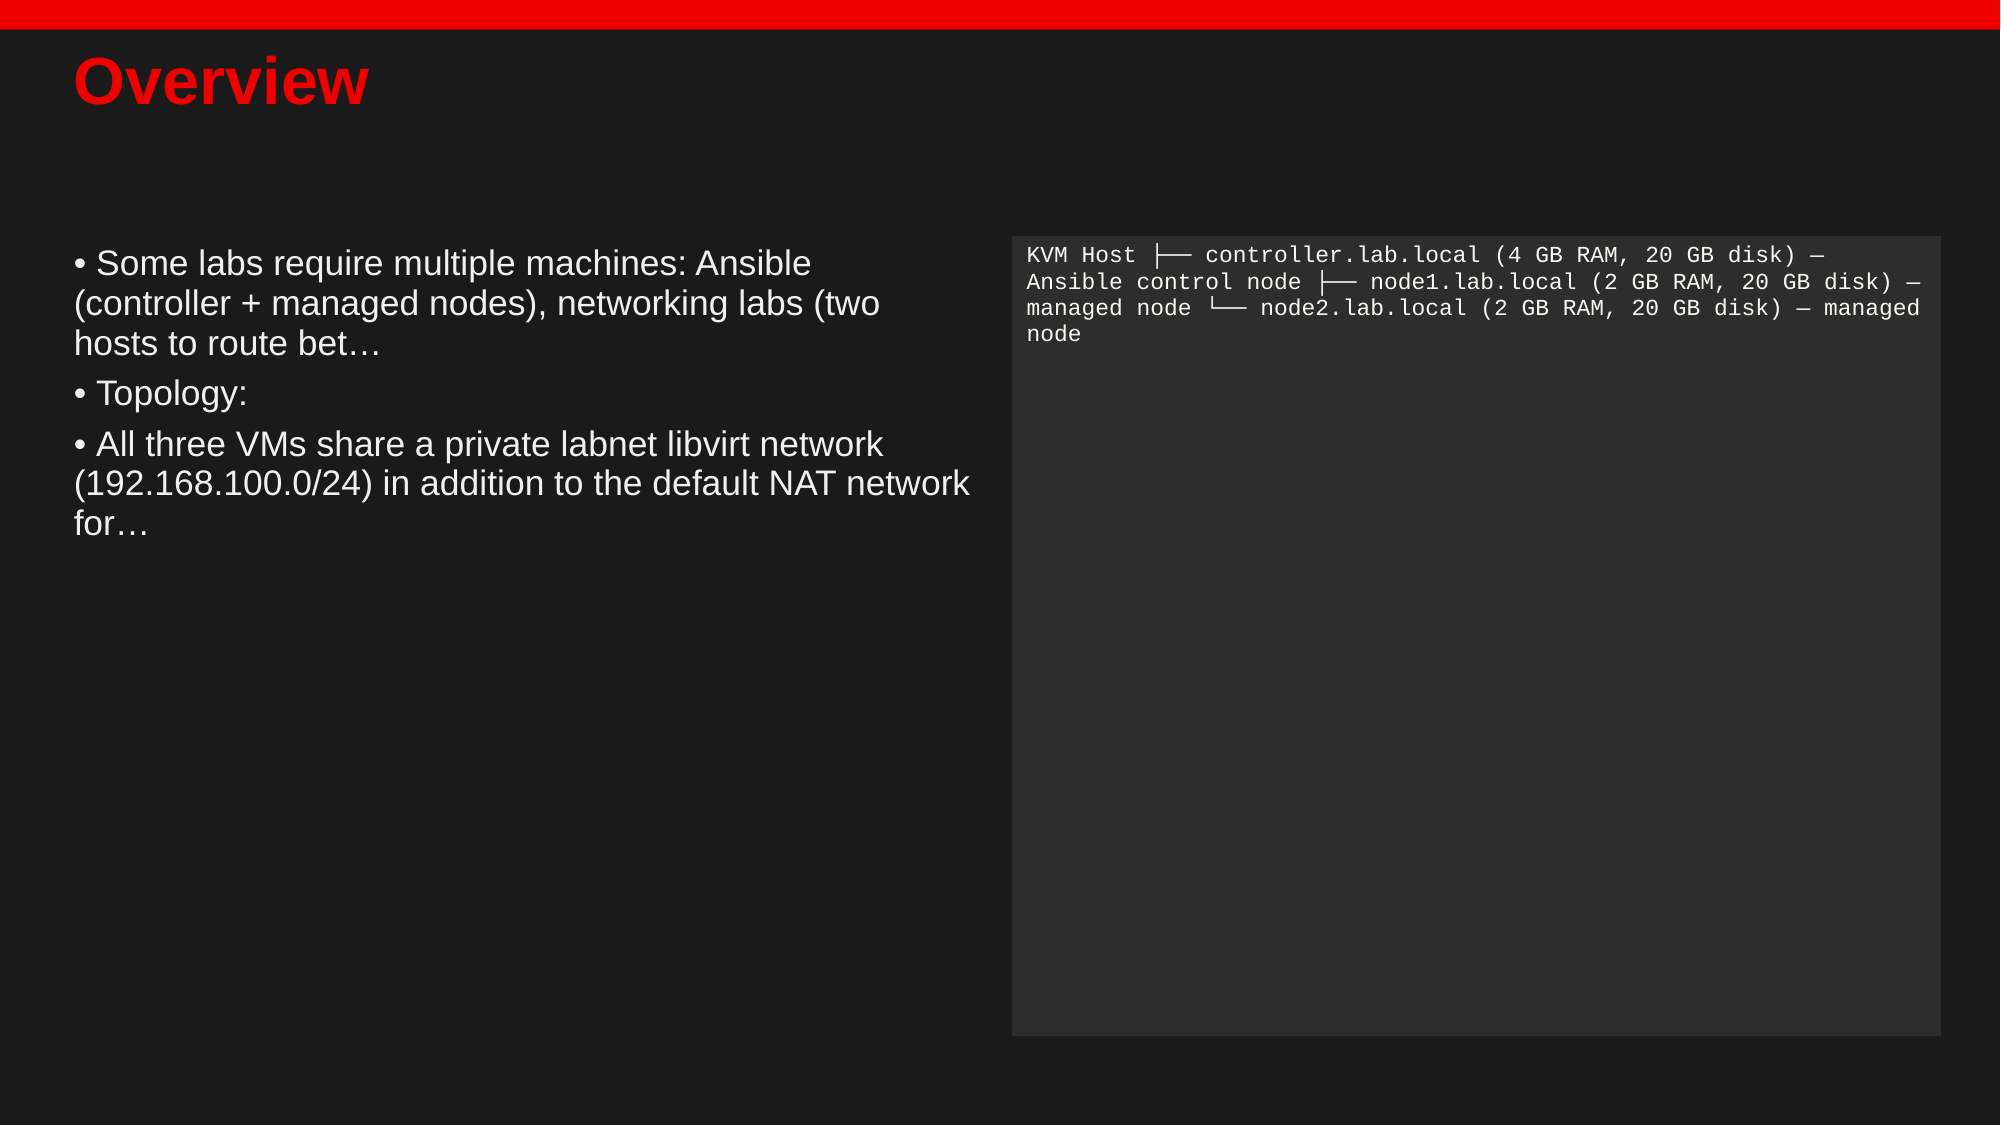

Overview
• Some labs require multiple machines: Ansible (controller + managed nodes), networking labs (two hosts to route bet…
• Topology:
• All three VMs share a private labnet libvirt network (192.168.100.0/24) in addition to the default NAT network for…
KVM Host ├── controller.lab.local (4 GB RAM, 20 GB disk) — Ansible control node ├── node1.lab.local (2 GB RAM, 20 GB disk) — managed node └── node2.lab.local (2 GB RAM, 20 GB disk) — managed node